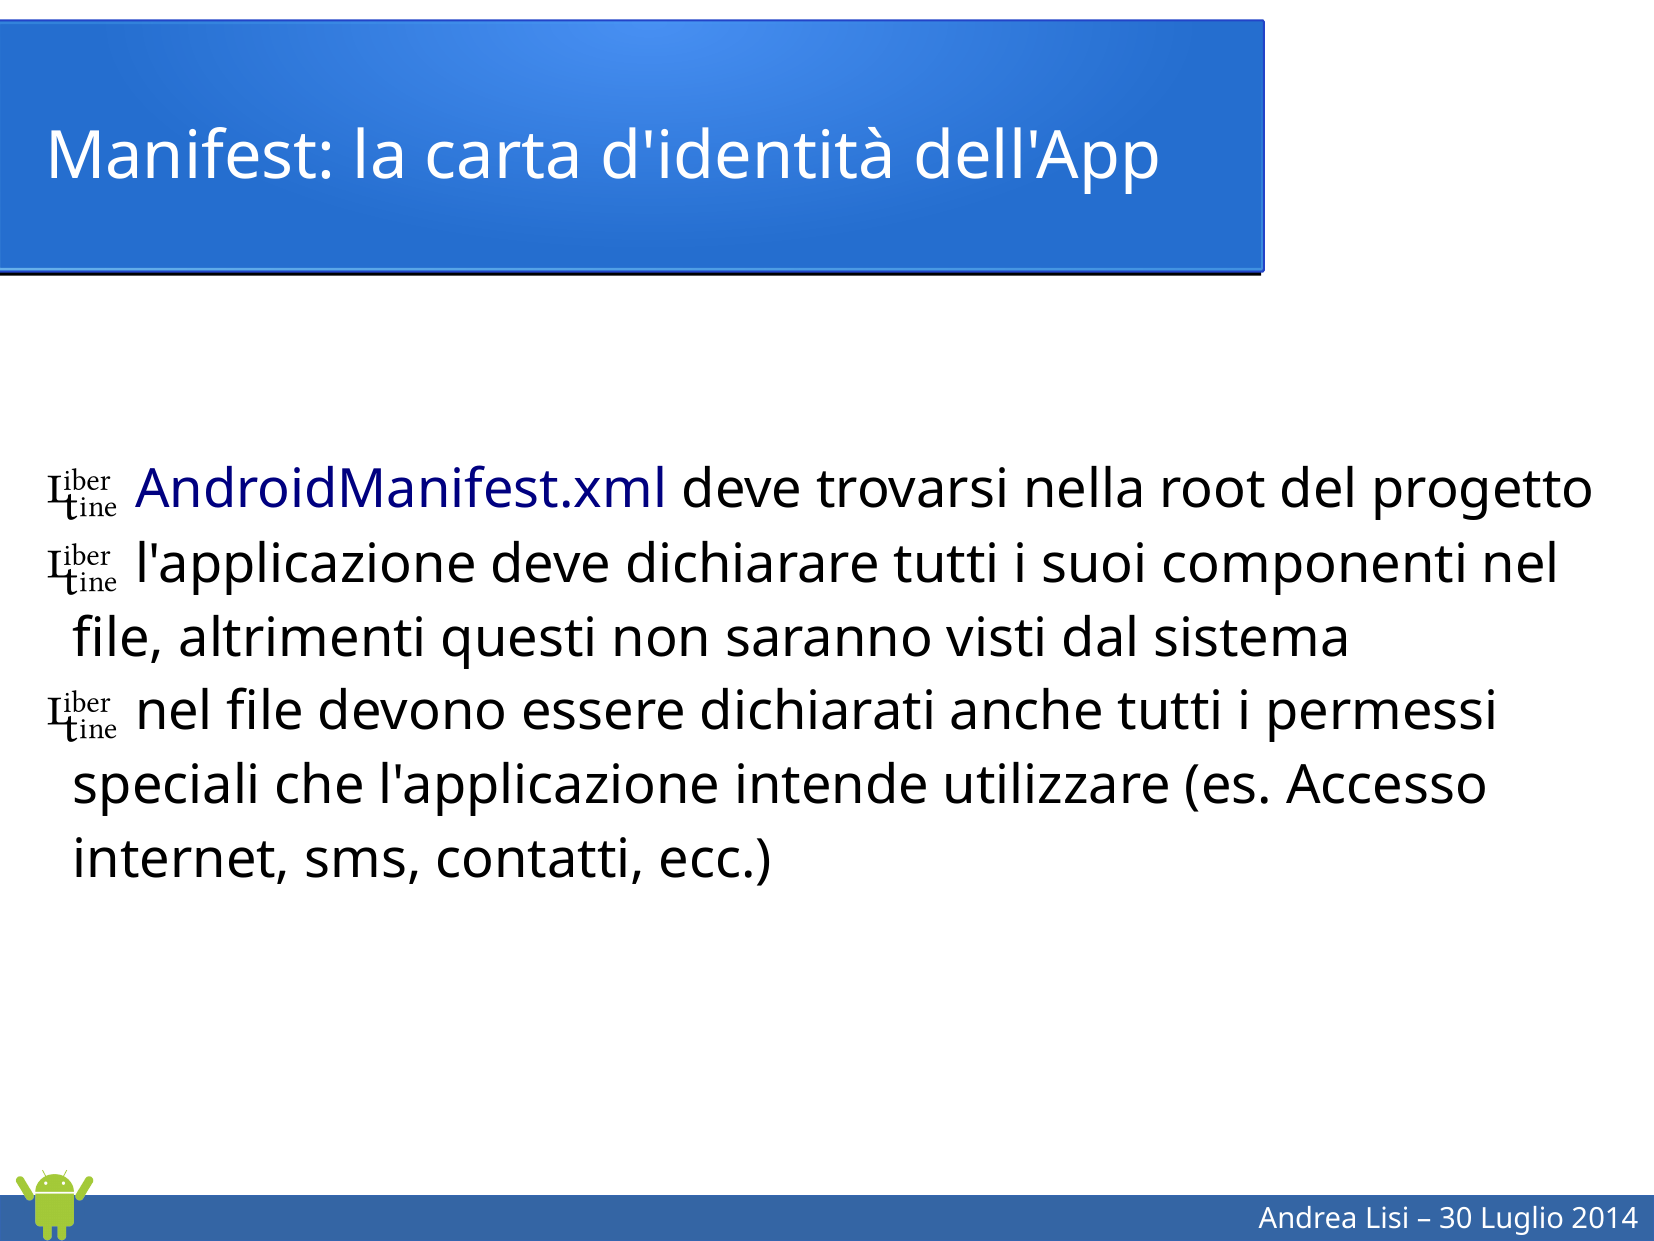

# Manifest: la carta d'identità dell'App
 AndroidManifest.xml deve trovarsi nella root del progetto
 l'applicazione deve dichiarare tutti i suoi componenti nel
 file, altrimenti questi non saranno visti dal sistema
 nel file devono essere dichiarati anche tutti i permessi
 speciali che l'applicazione intende utilizzare (es. Accesso
 internet, sms, contatti, ecc.)
Andrea Lisi – 30 Luglio 2014